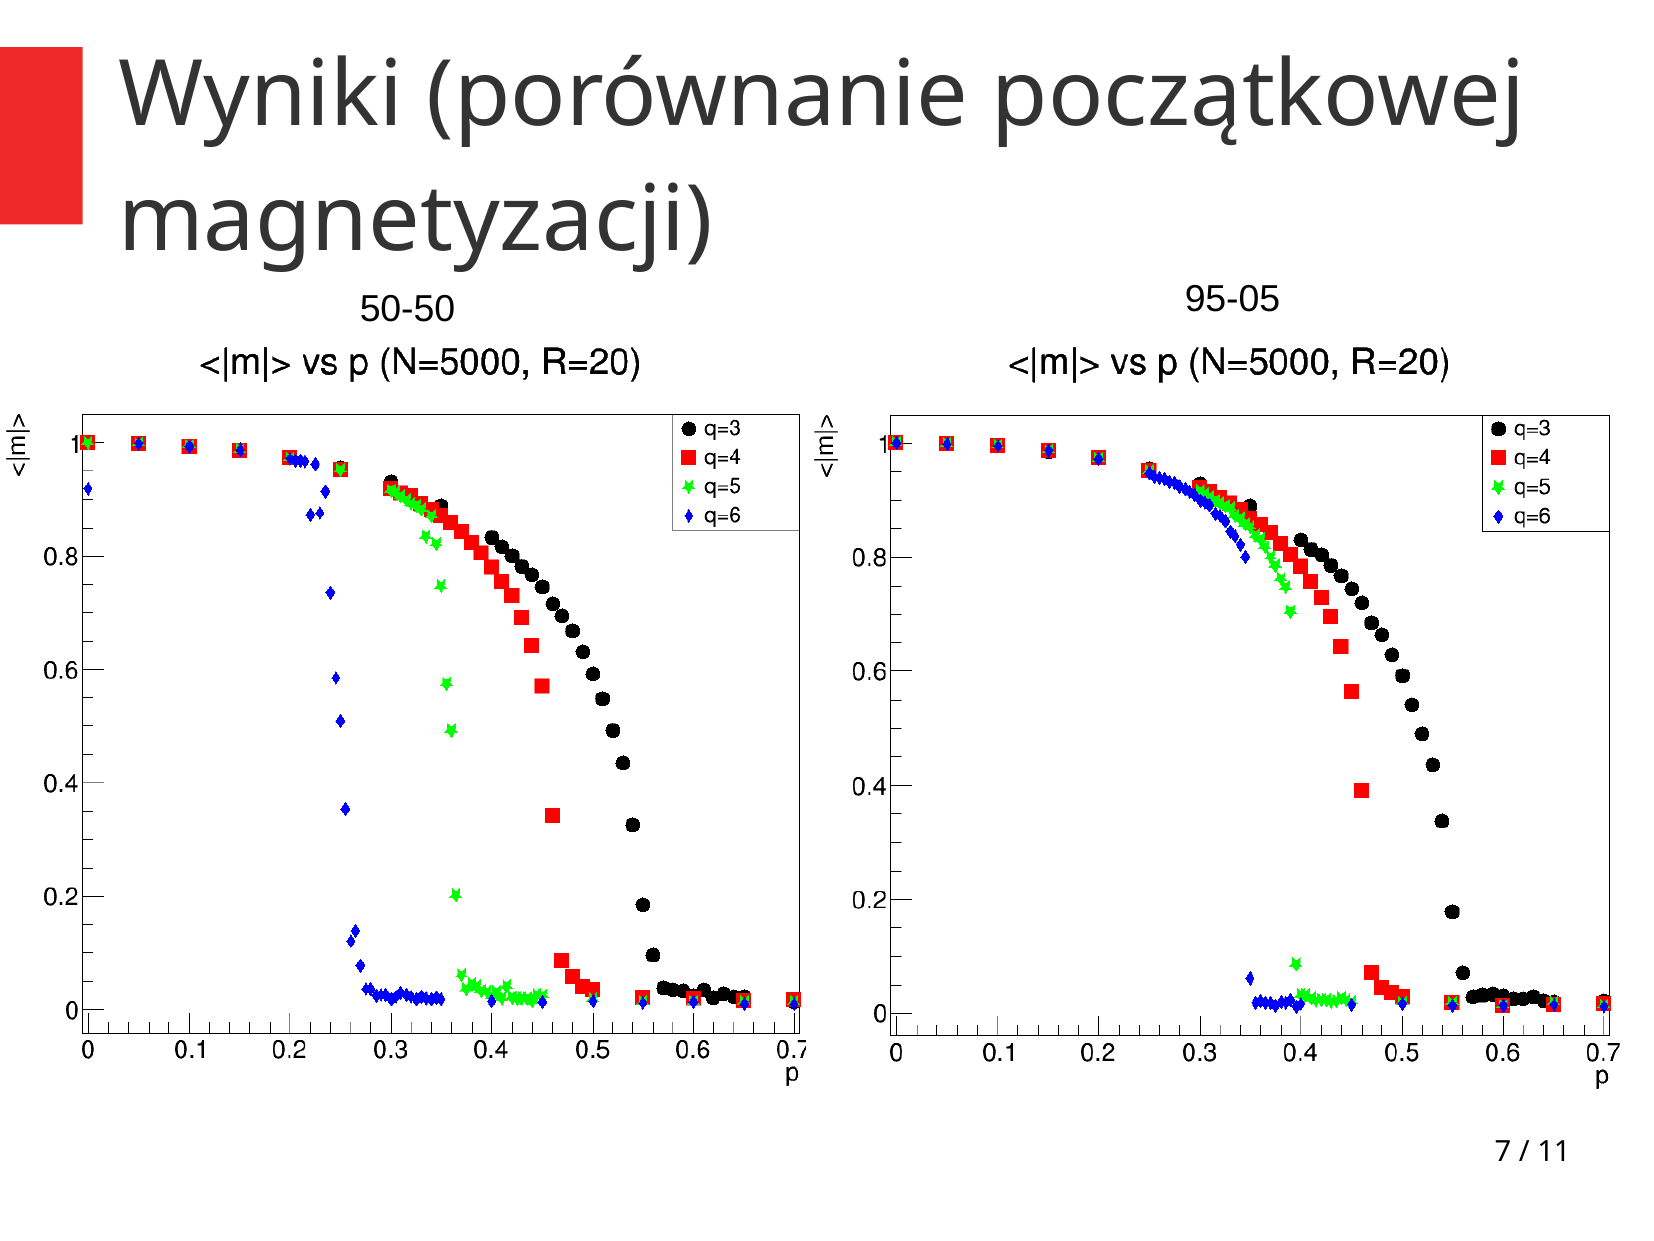

# Wyniki (porównanie początkowej magnetyzacji)
95-05
50-50
7